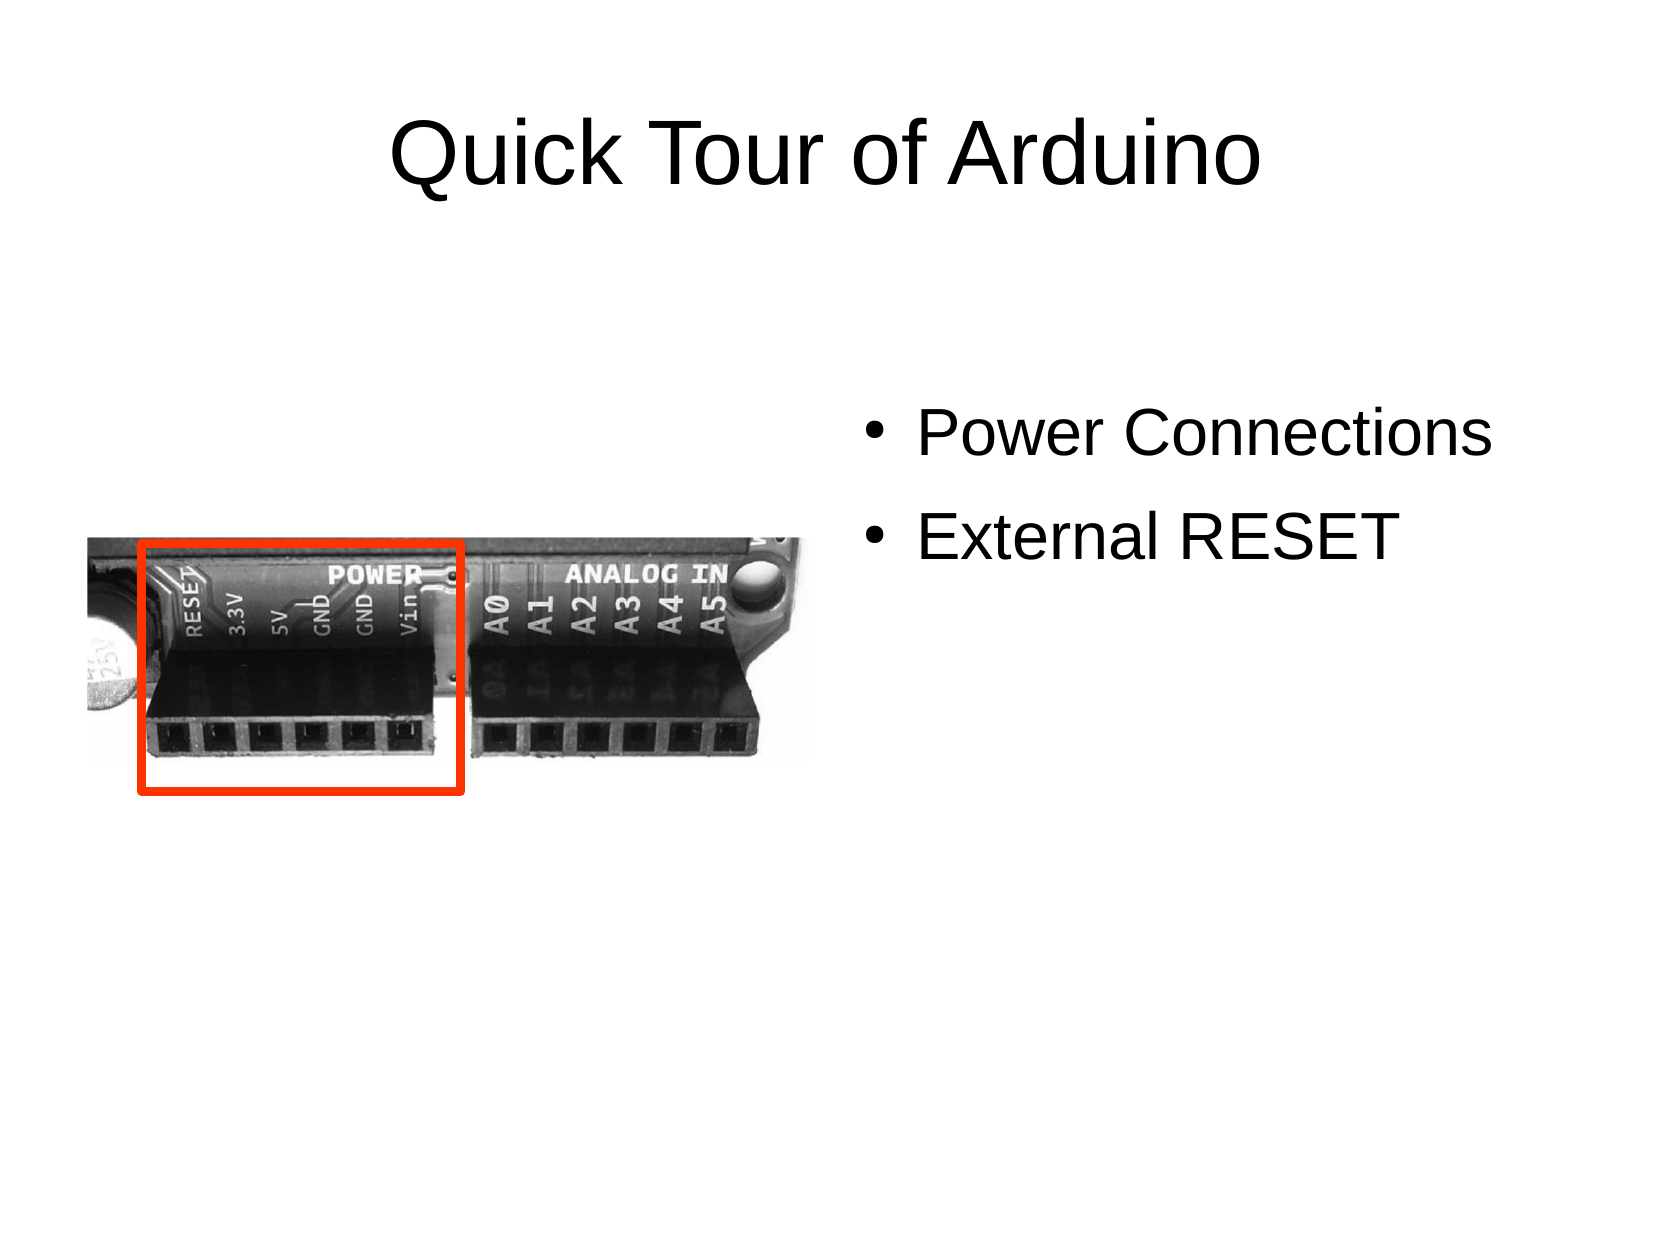

# Quick Tour of Arduino
Power Connections
External RESET